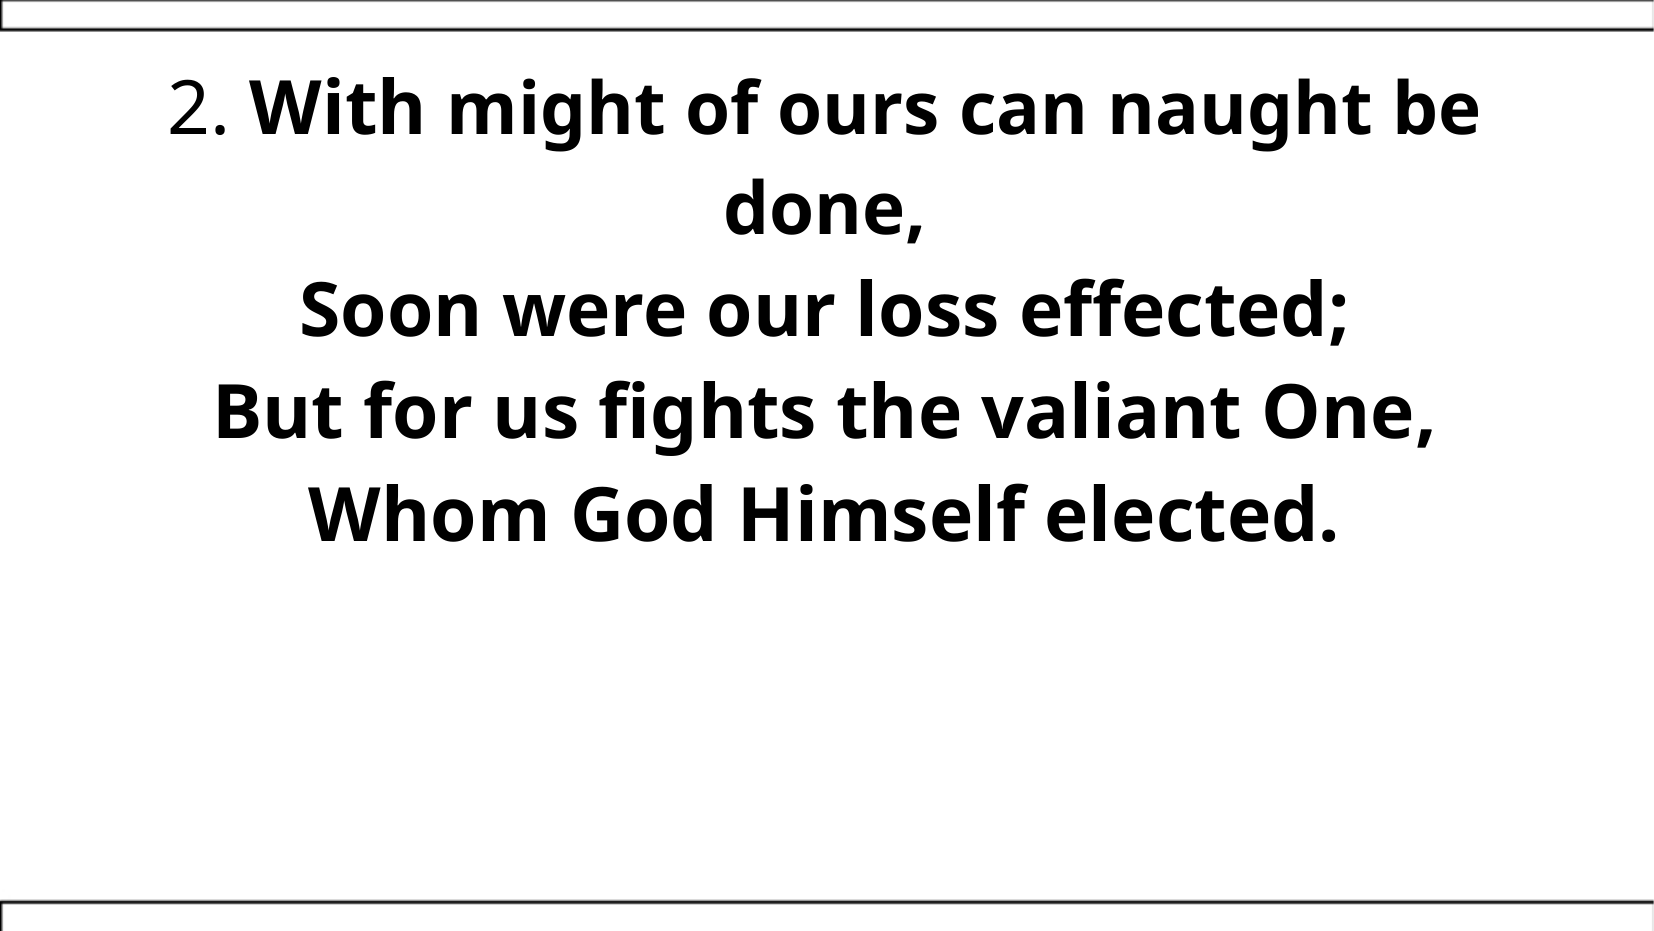

2. With might of ours can naught be done,
Soon were our loss effected;
But for us fights the valiant One,
Whom God Himself elected.